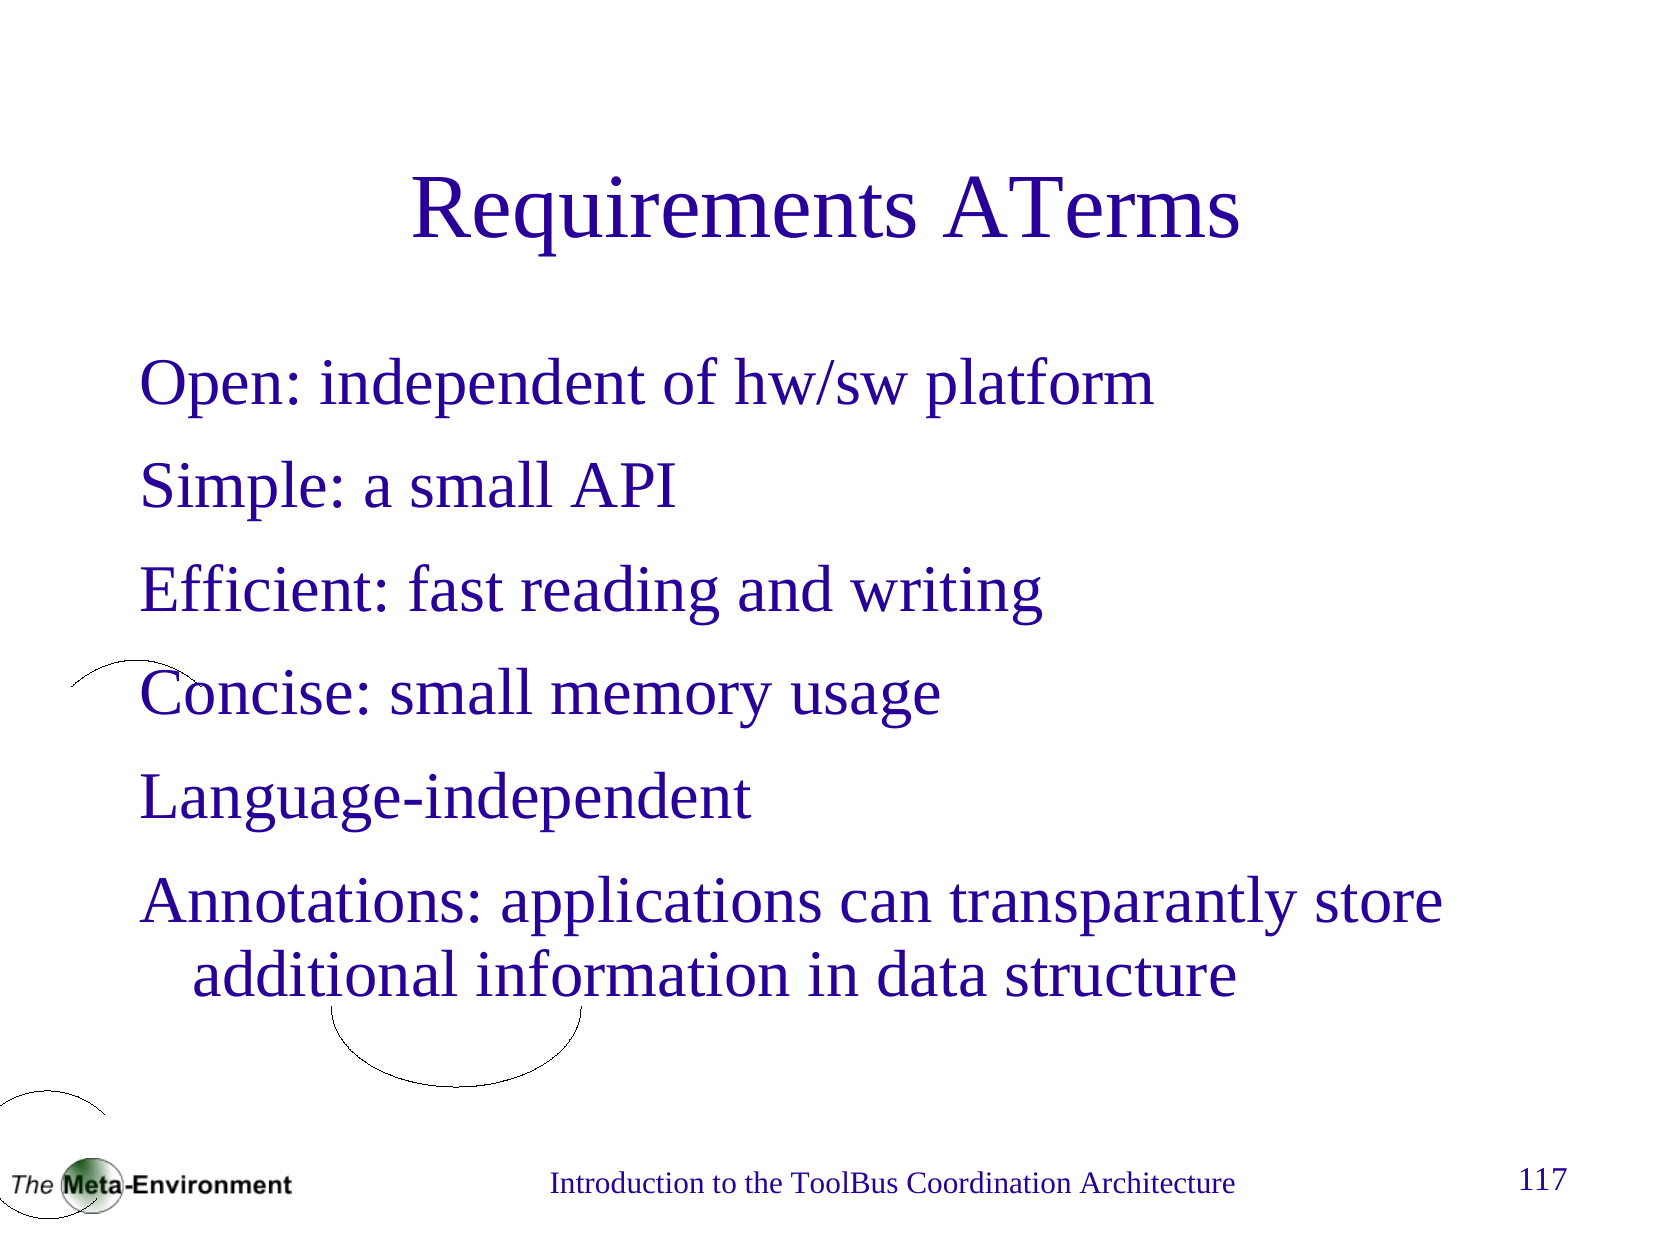

# Requirements ATerms
Open: independent of hw/sw platform
Simple: a small API
Efficient: fast reading and writing
Concise: small memory usage
Language-independent
Annotations: applications can transparantly store additional information in data structure